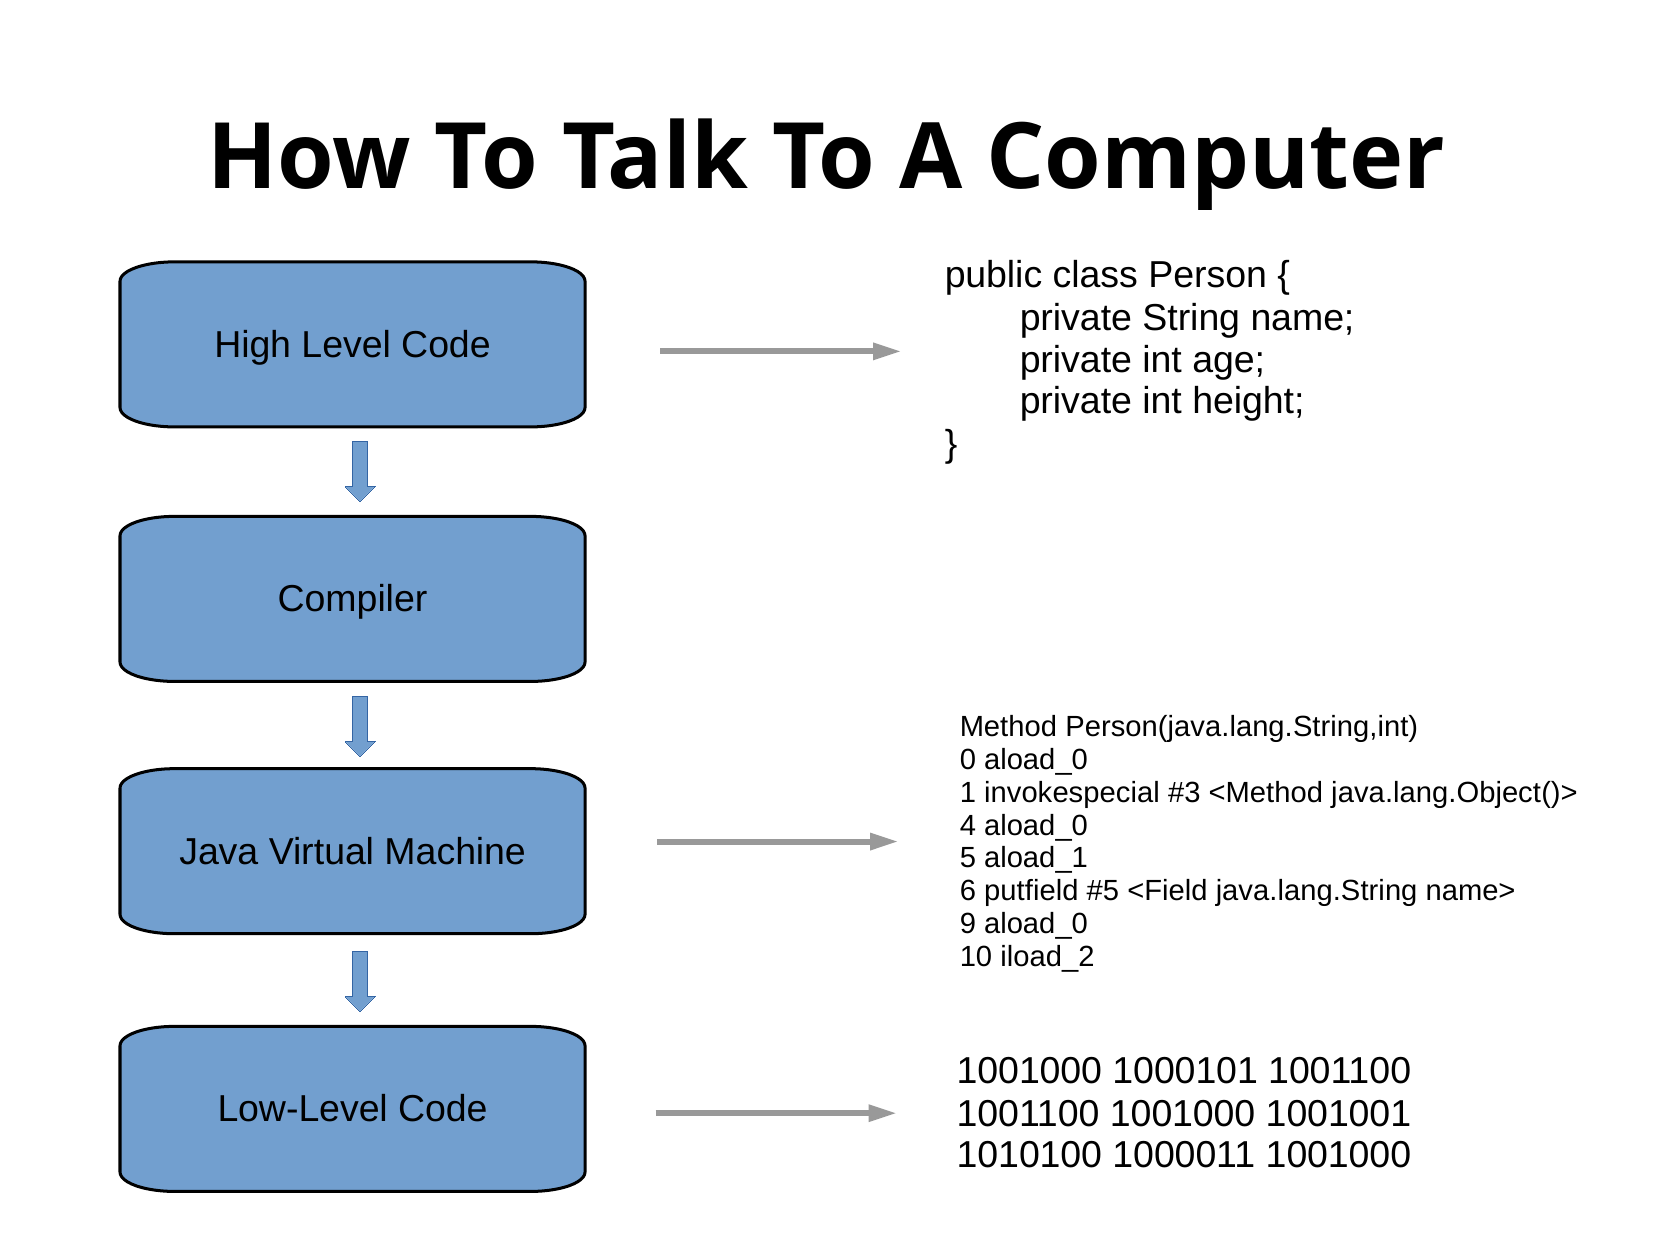

# How To Talk To A Computer
public class Person {
	private String name;
	private int age;
	private int height;
}
High Level Code
Compiler
Method Person(java.lang.String,int)
0 aload_0
1 invokespecial #3 <Method java.lang.Object()>
4 aload_0
5 aload_1
6 putfield #5 <Field java.lang.String name>
9 aload_0
10 iload_2
Java Virtual Machine
Low-Level Code
1001000 1000101 1001100 1001100 1001000 1001001 1010100 1000011 1001000